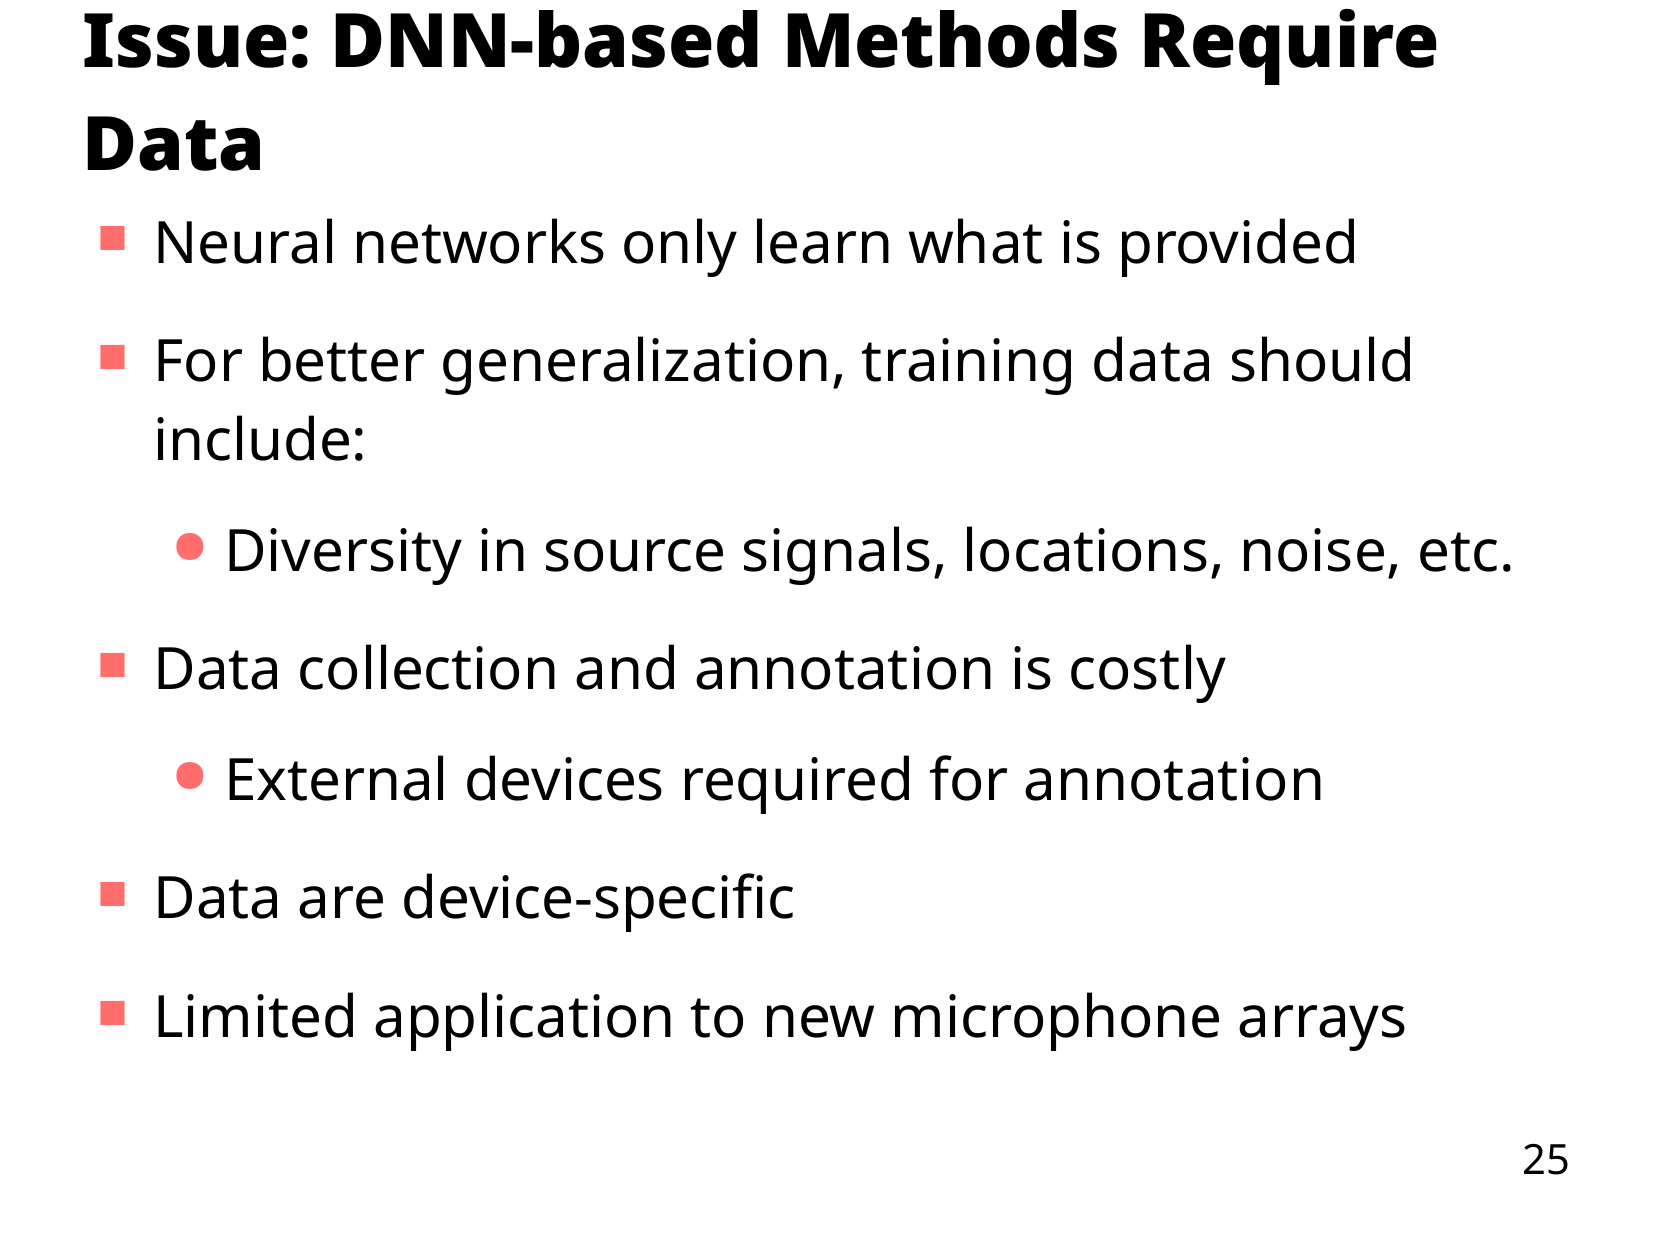

# Issue: DNN-based Methods Require Data
Neural networks only learn what is provided
For better generalization, training data should include:
Diversity in source signals, locations, noise, etc.
Data collection and annotation is costly
External devices required for annotation
Data are device-specific
Limited application to new microphone arrays
25